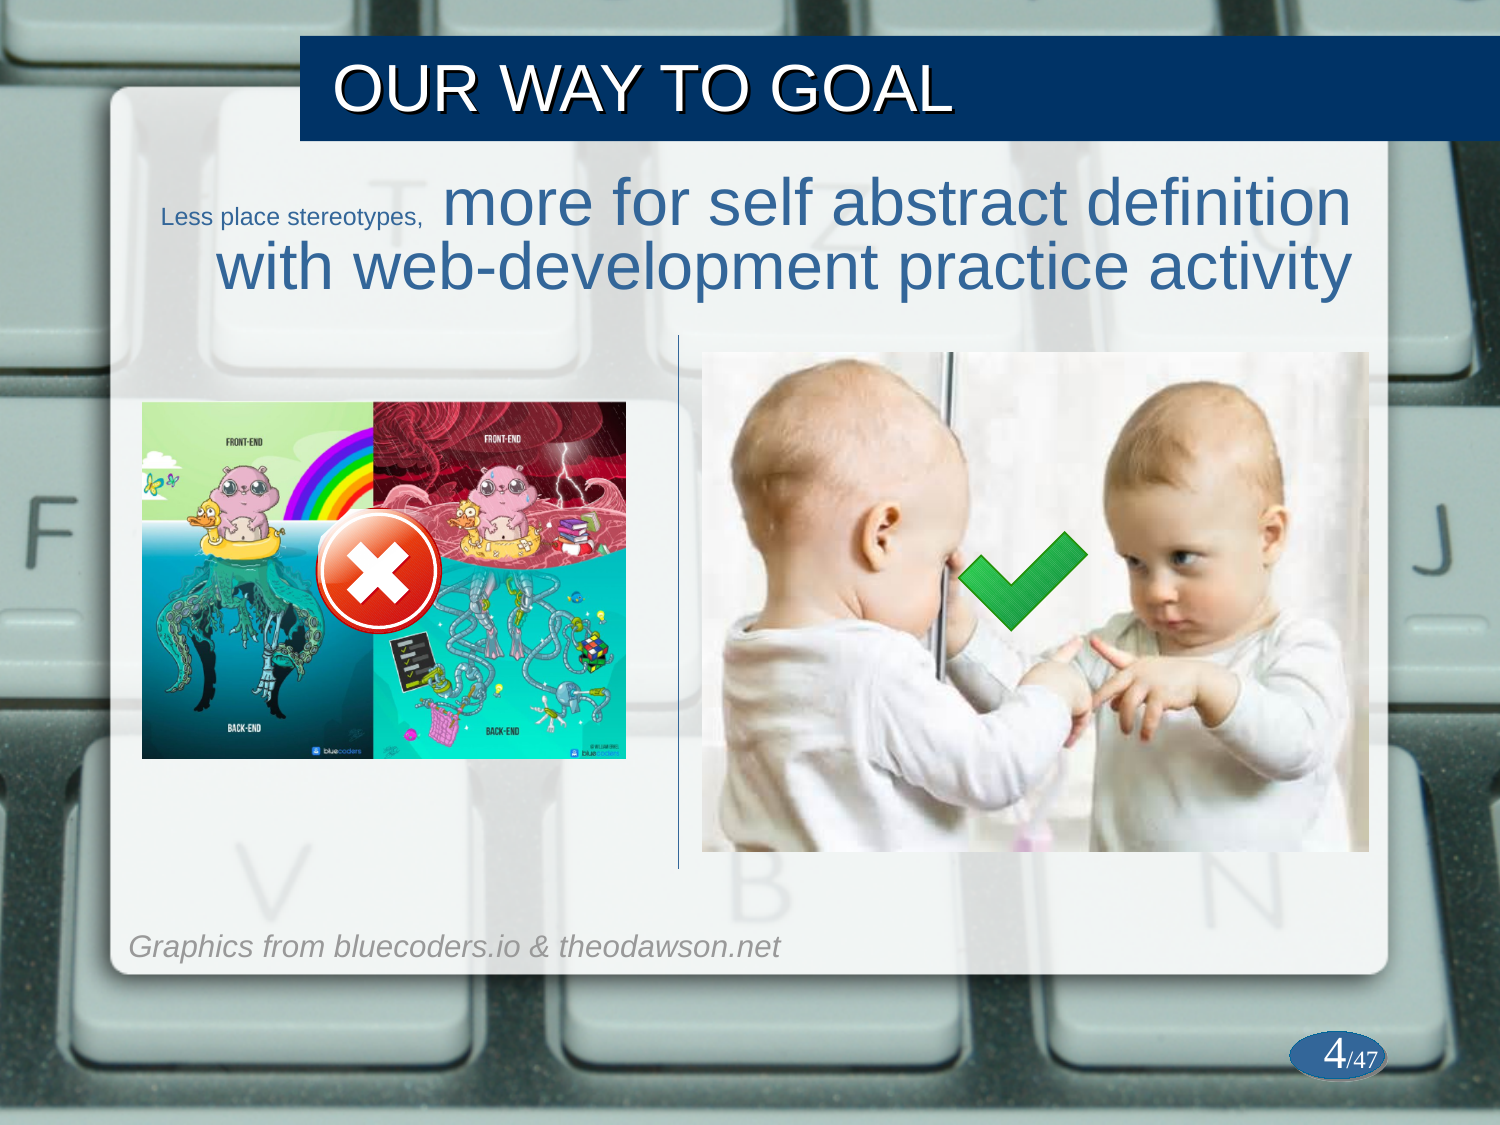

# OUR WAY TO GOAL
Less place stereotypes, more for self abstract definition
with web-development practice activity
Graphics from bluecoders.io & theodawson.net
4